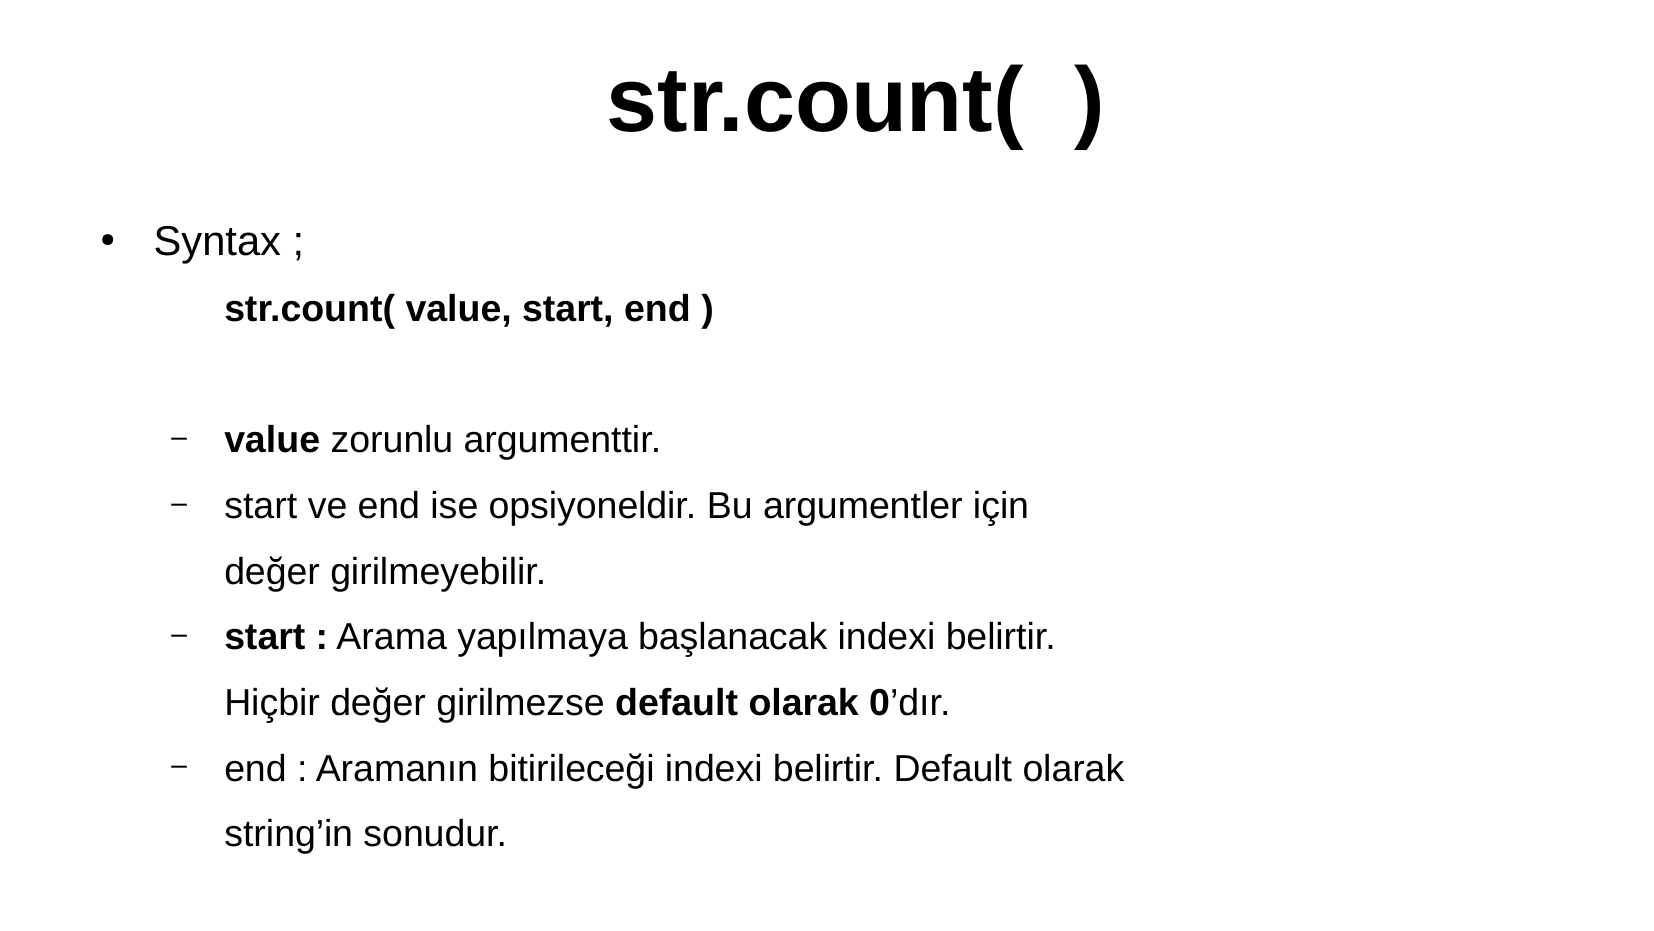

# str.count( )
Syntax ;
str.count( value, start, end )
value zorunlu argumenttir.
start ve end ise opsiyoneldir. Bu argumentler için
değer girilmeyebilir.
start : Arama yapılmaya başlanacak indexi belirtir.
Hiçbir değer girilmezse default olarak 0’dır.
end : Aramanın bitirileceği indexi belirtir. Default olarak
string’in sonudur.